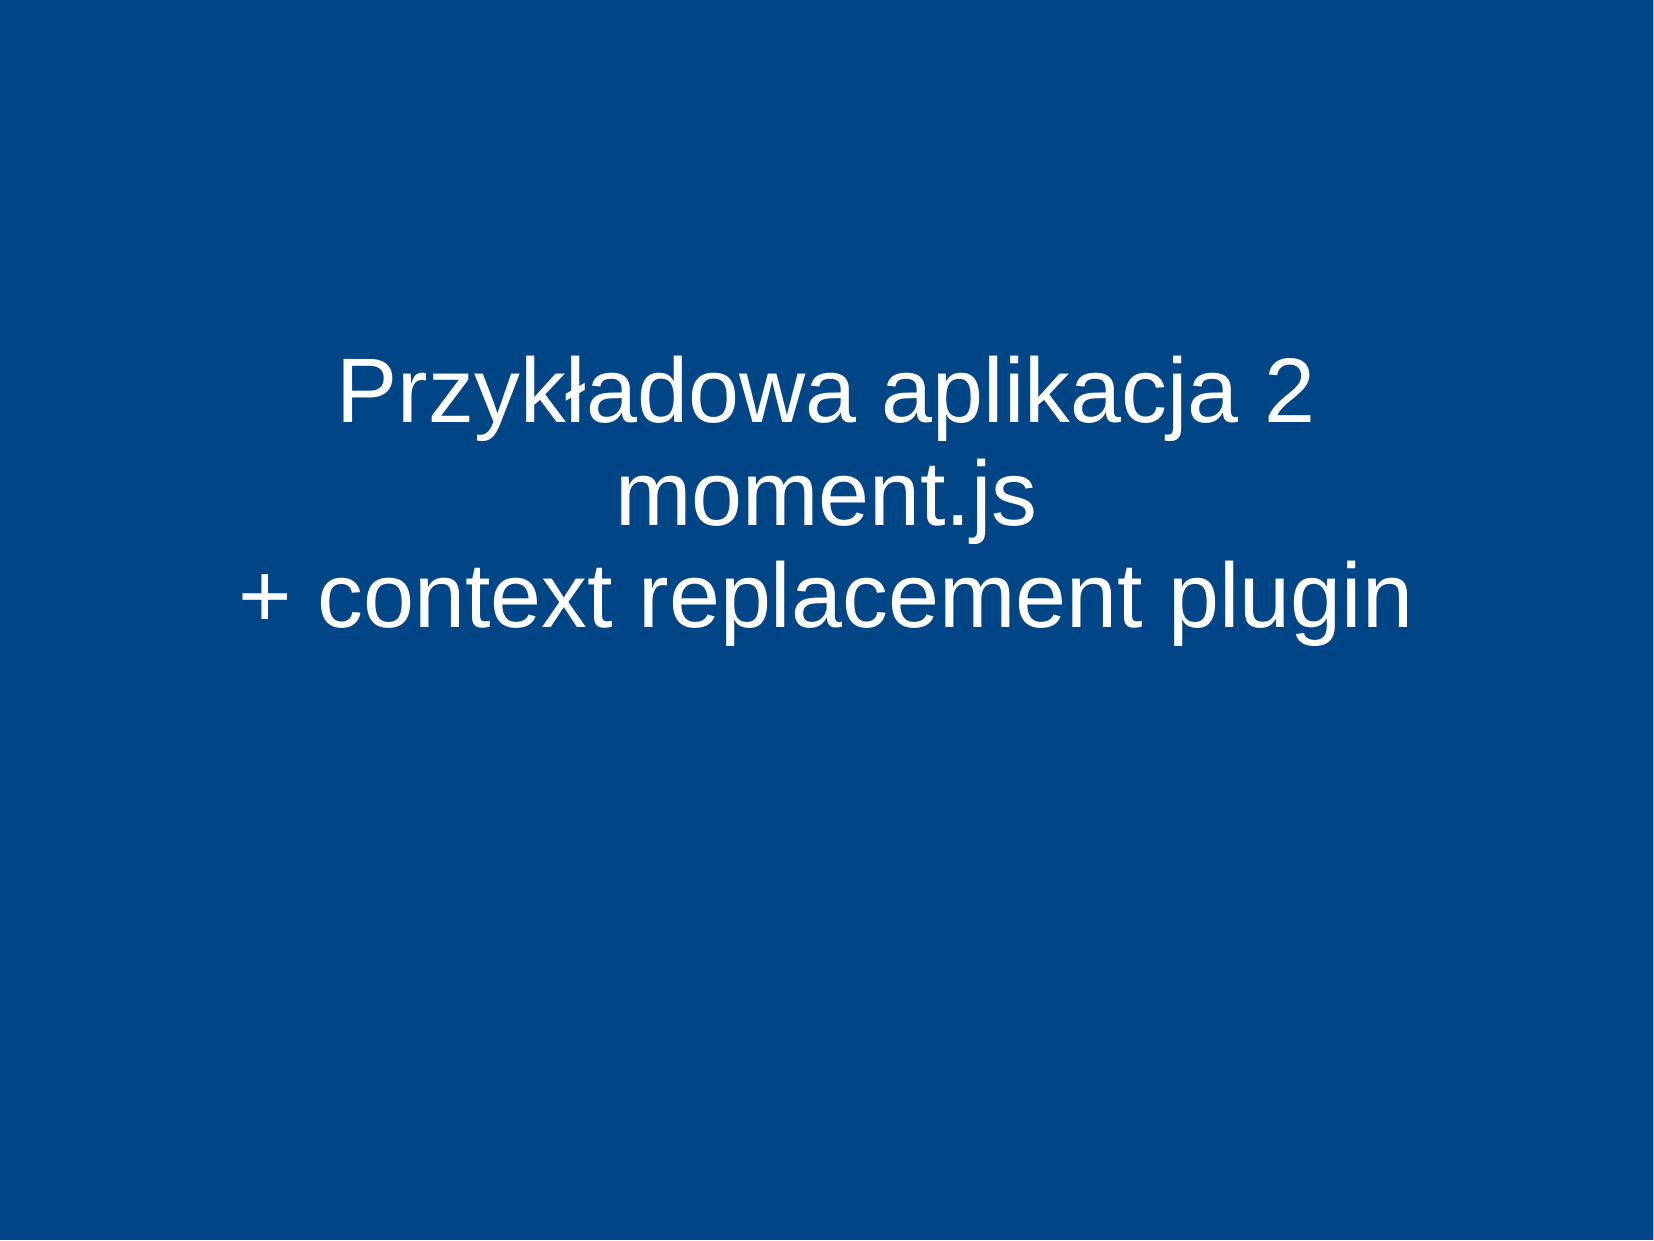

# Przykładowa aplikacja 2 moment.js + context replacement plugin